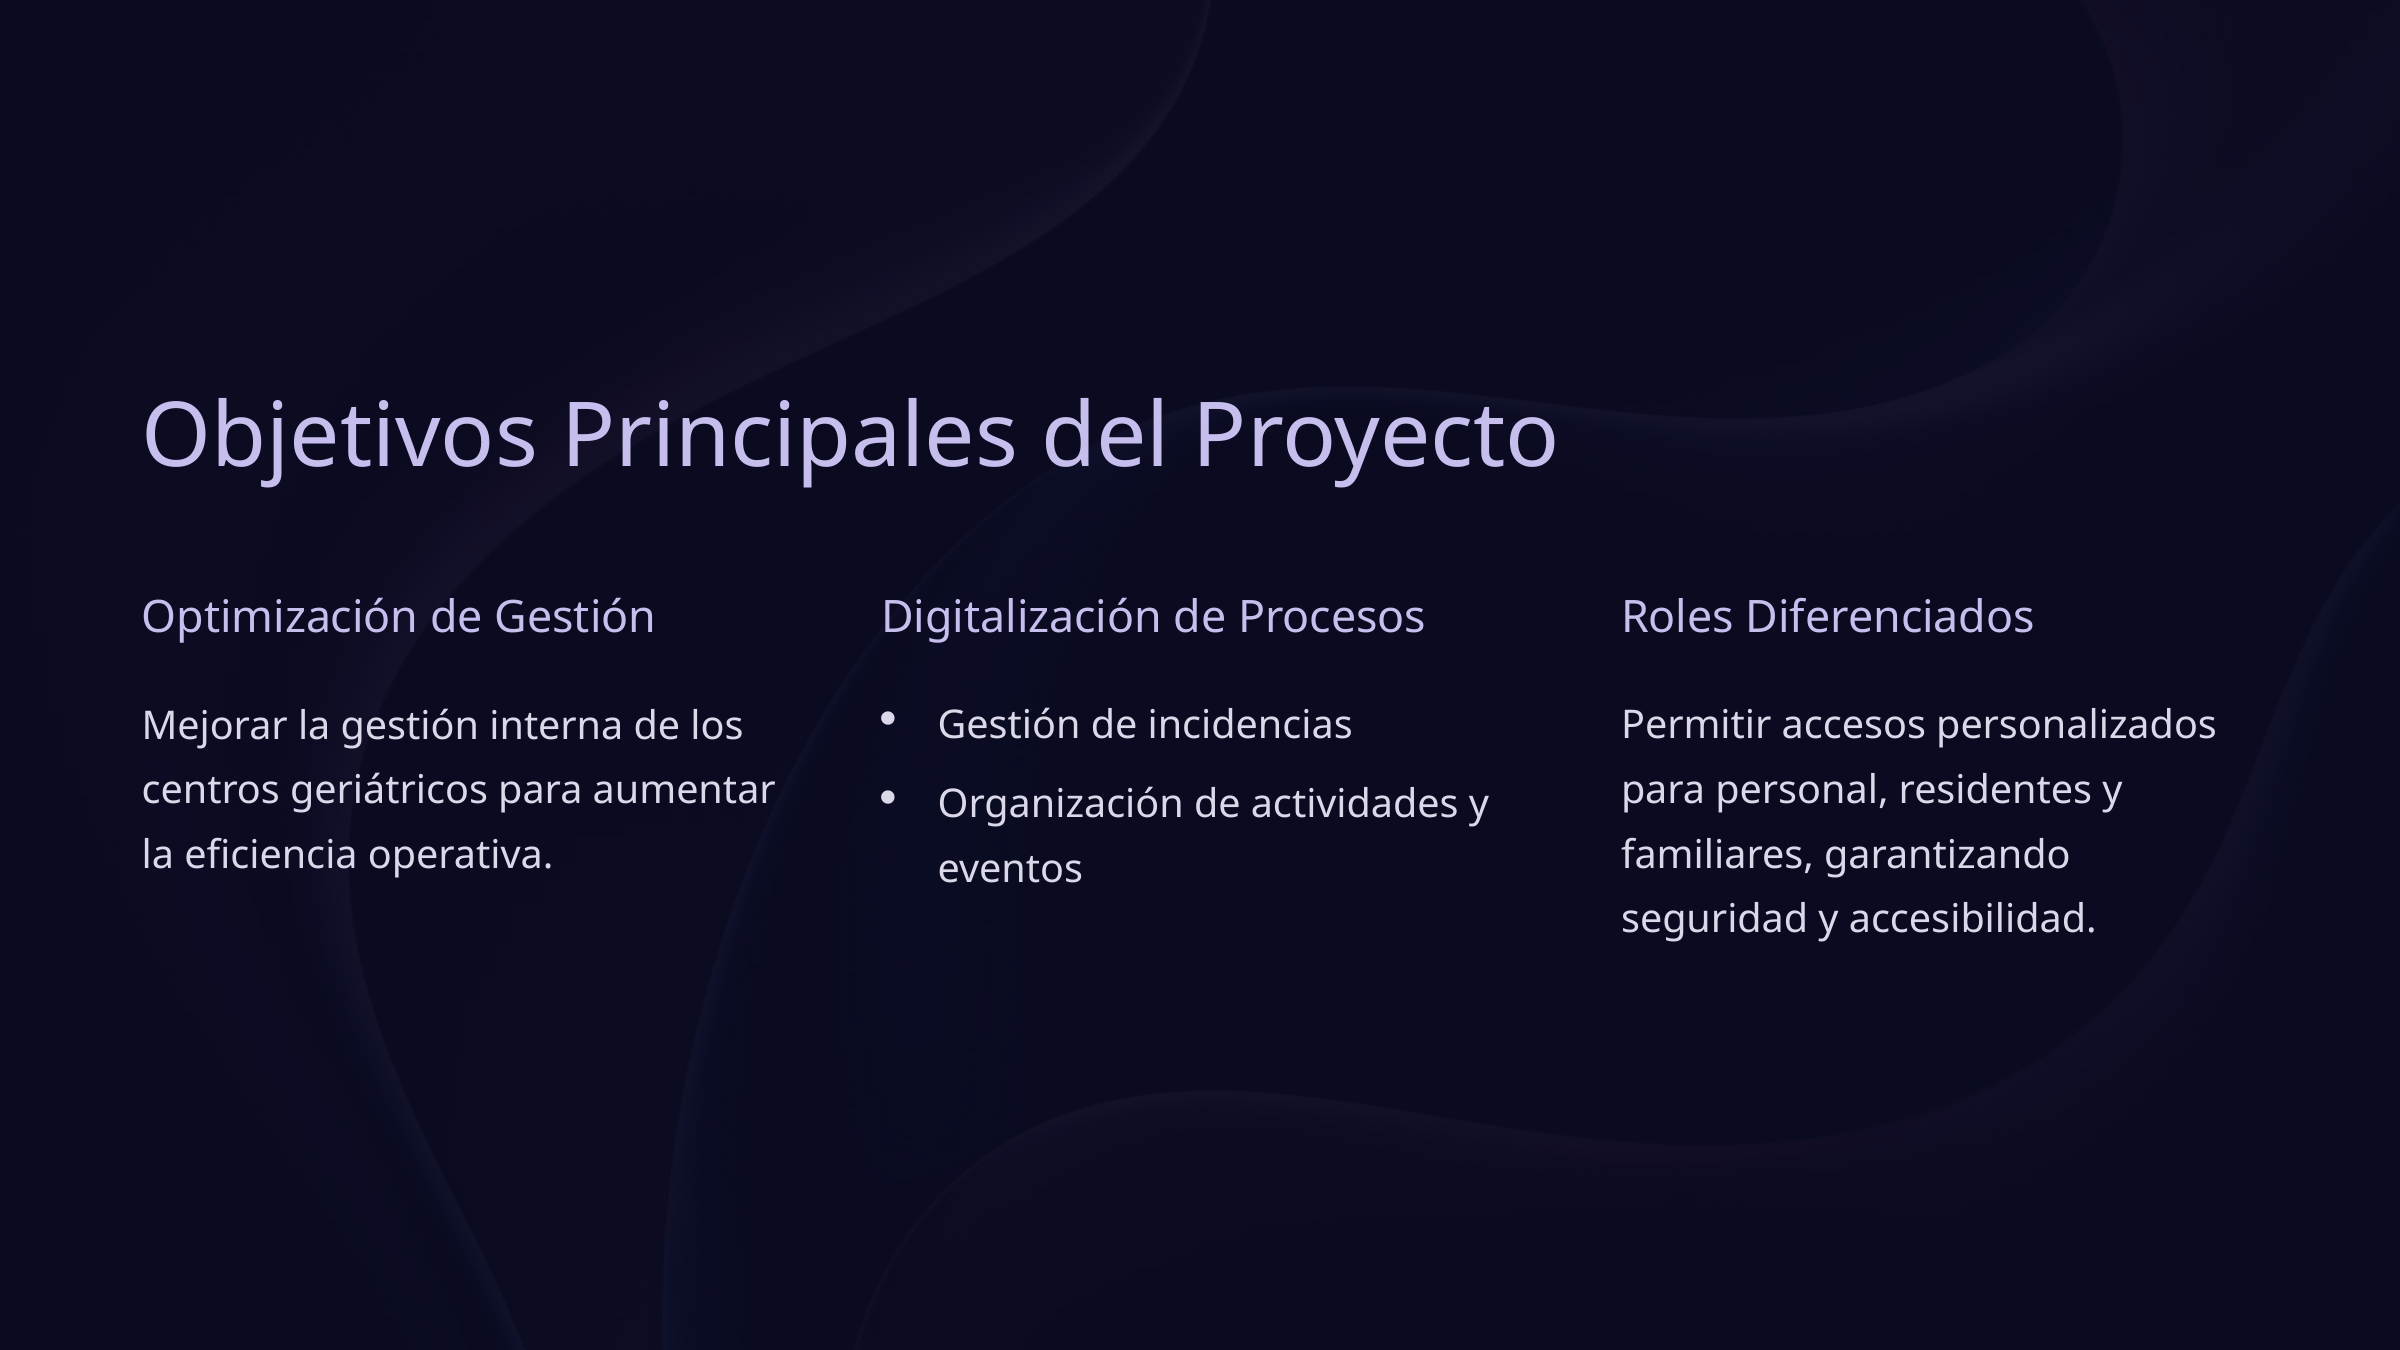

Objetivos Principales del Proyecto
Optimización de Gestión
Digitalización de Procesos
Roles Diferenciados
Mejorar la gestión interna de los centros geriátricos para aumentar la eficiencia operativa.
Gestión de incidencias
Permitir accesos personalizados para personal, residentes y familiares, garantizando seguridad y accesibilidad.
Organización de actividades y eventos